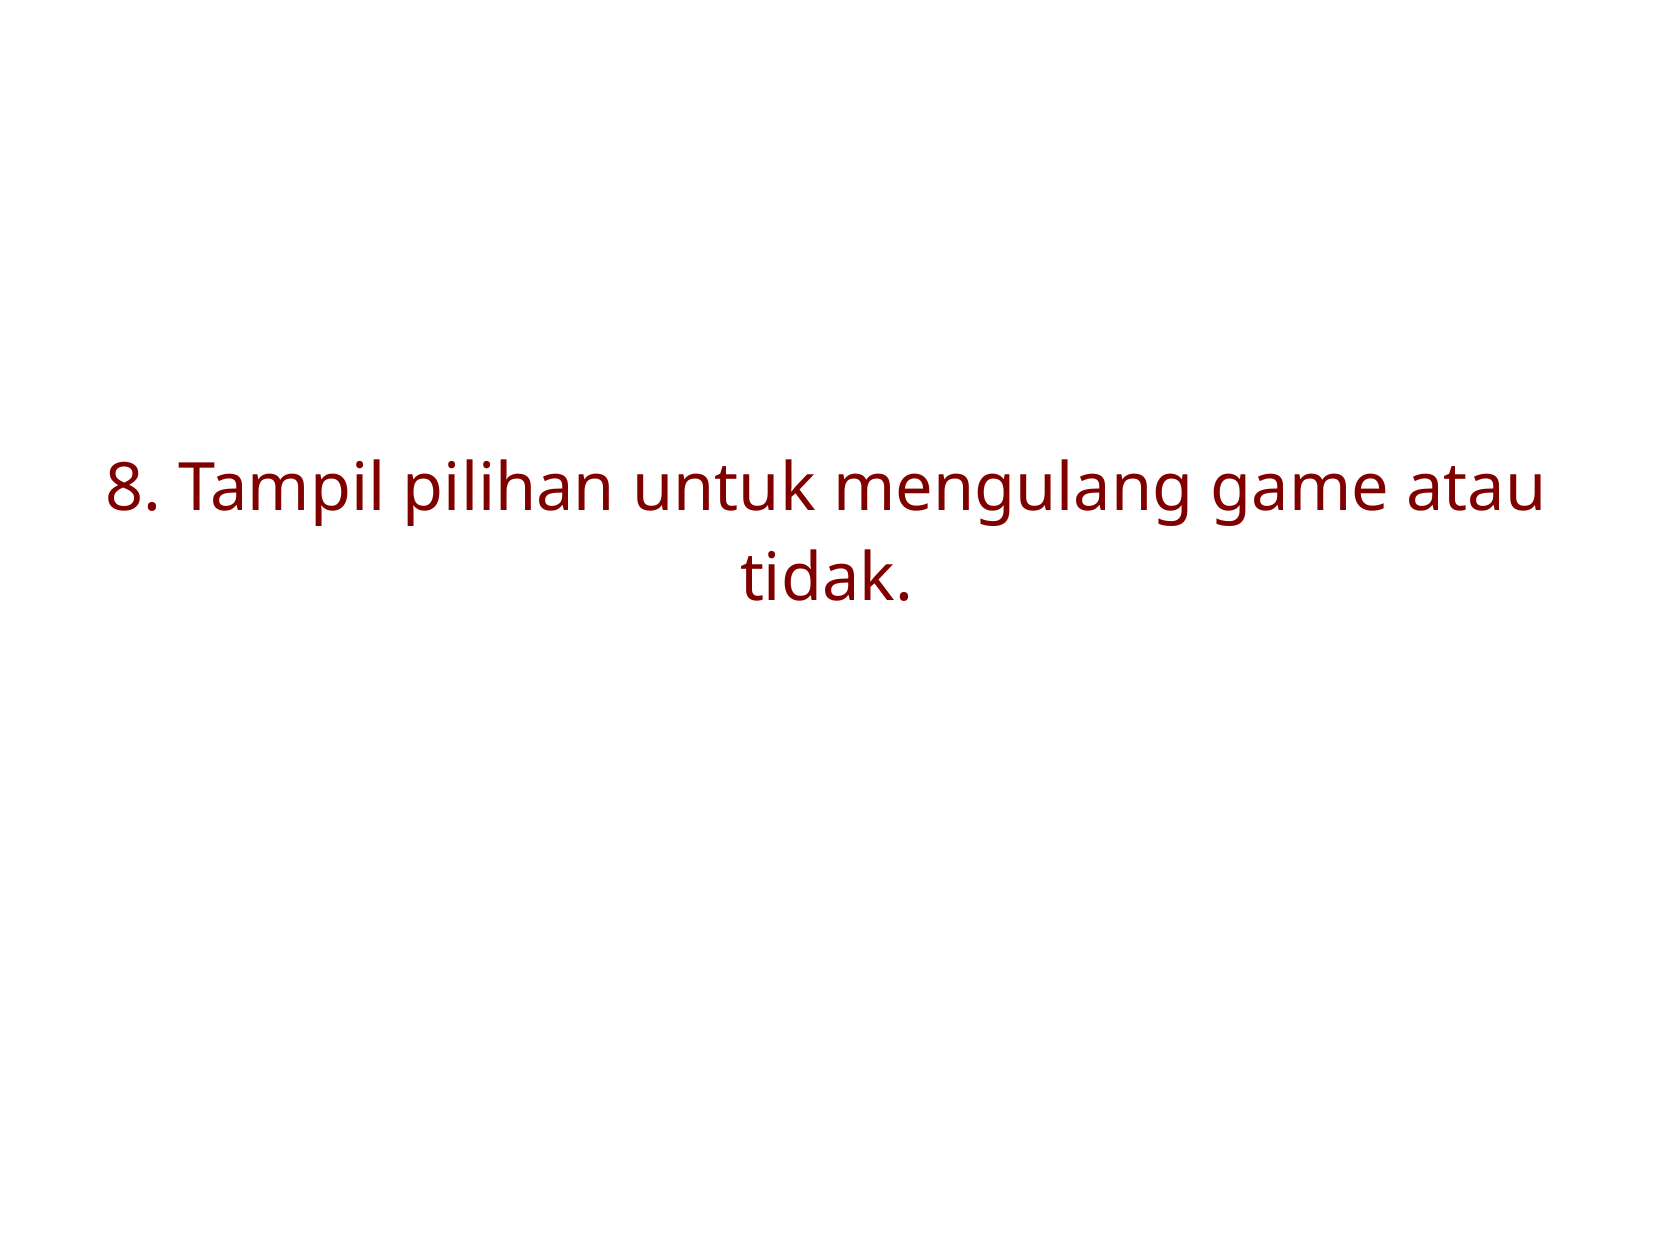

# 8. Tampil pilihan untuk mengulang game atau tidak.